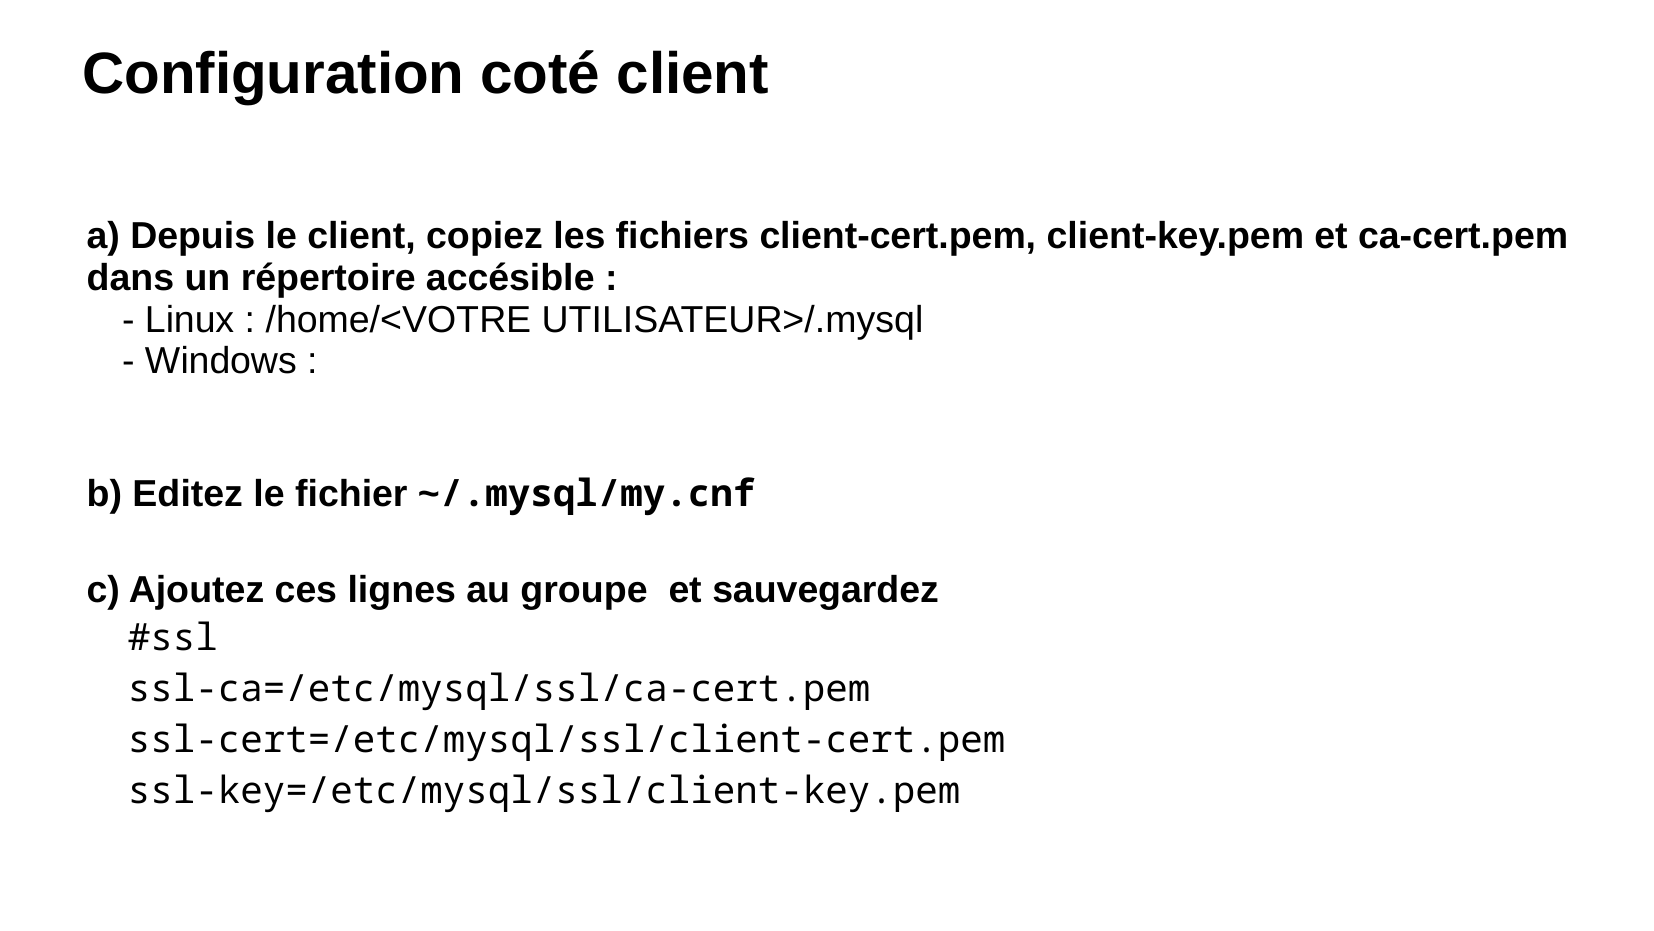

# Configuration coté client
a) Depuis le client, copiez les fichiers client-cert.pem, client-key.pem et ca-cert.pem dans un répertoire accésible :
- Linux : /home/<VOTRE UTILISATEUR>/.mysql
- Windows :
b) Editez le fichier ~/.mysql/my.cnf
c) Ajoutez ces lignes au groupe et sauvegardez
#ssl
ssl-ca=/etc/mysql/ssl/ca-cert.pem
ssl-cert=/etc/mysql/ssl/client-cert.pem
ssl-key=/etc/mysql/ssl/client-key.pem